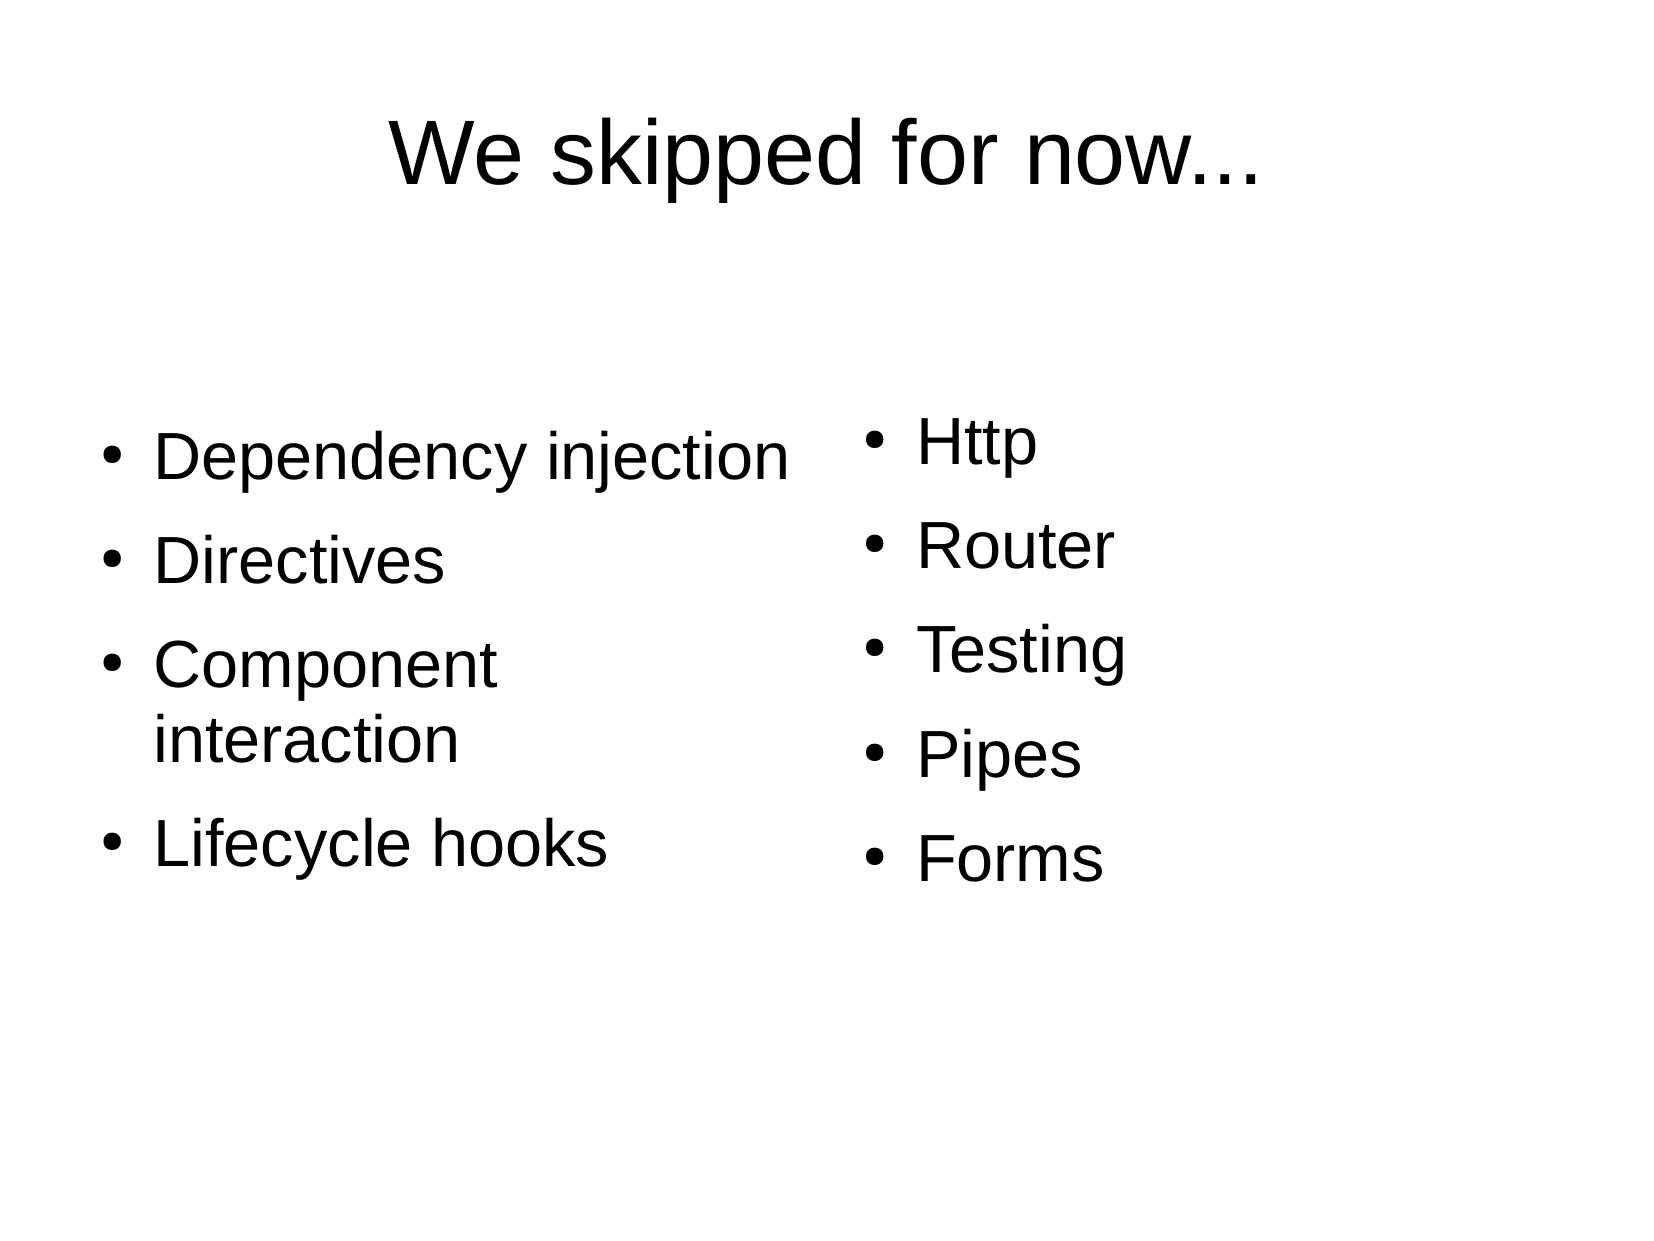

# We skipped for now...
Dependency injection
Directives
Component interaction
Lifecycle hooks
Http
Router
Testing
Pipes
Forms